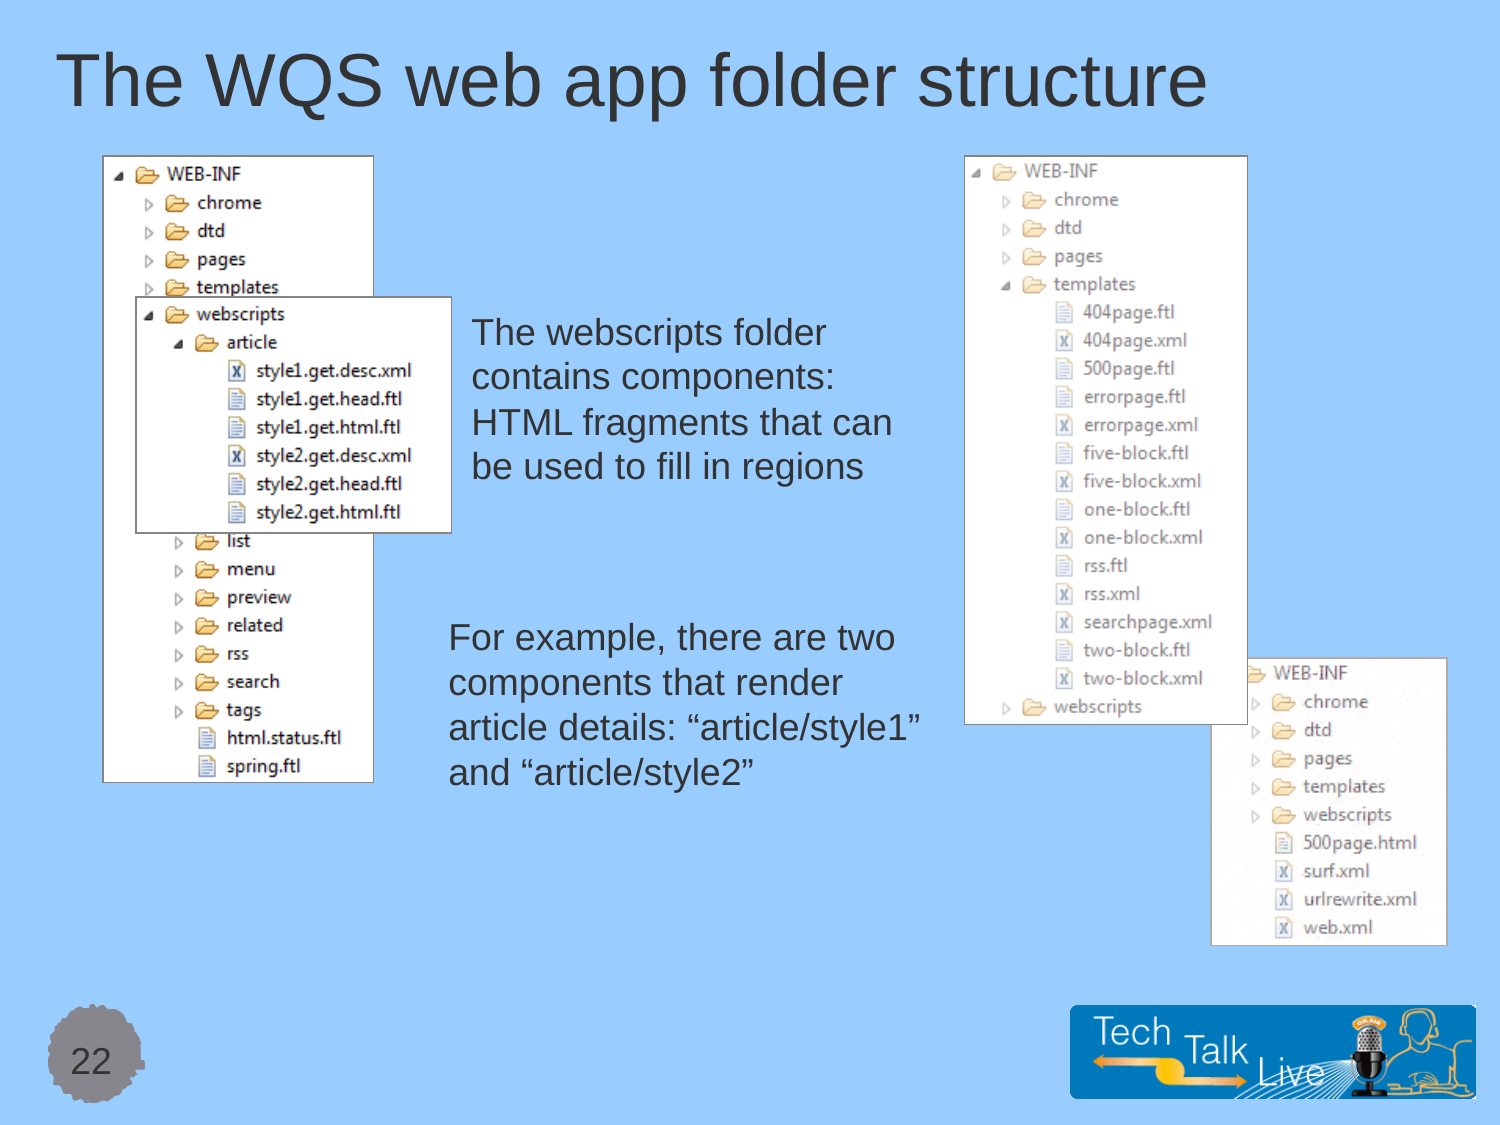

# The WQS web app folder structure
The webscripts folder
contains components:
HTML fragments that can
be used to fill in regions
For example, there are two
components that render
article details: “article/style1”
and “article/style2”